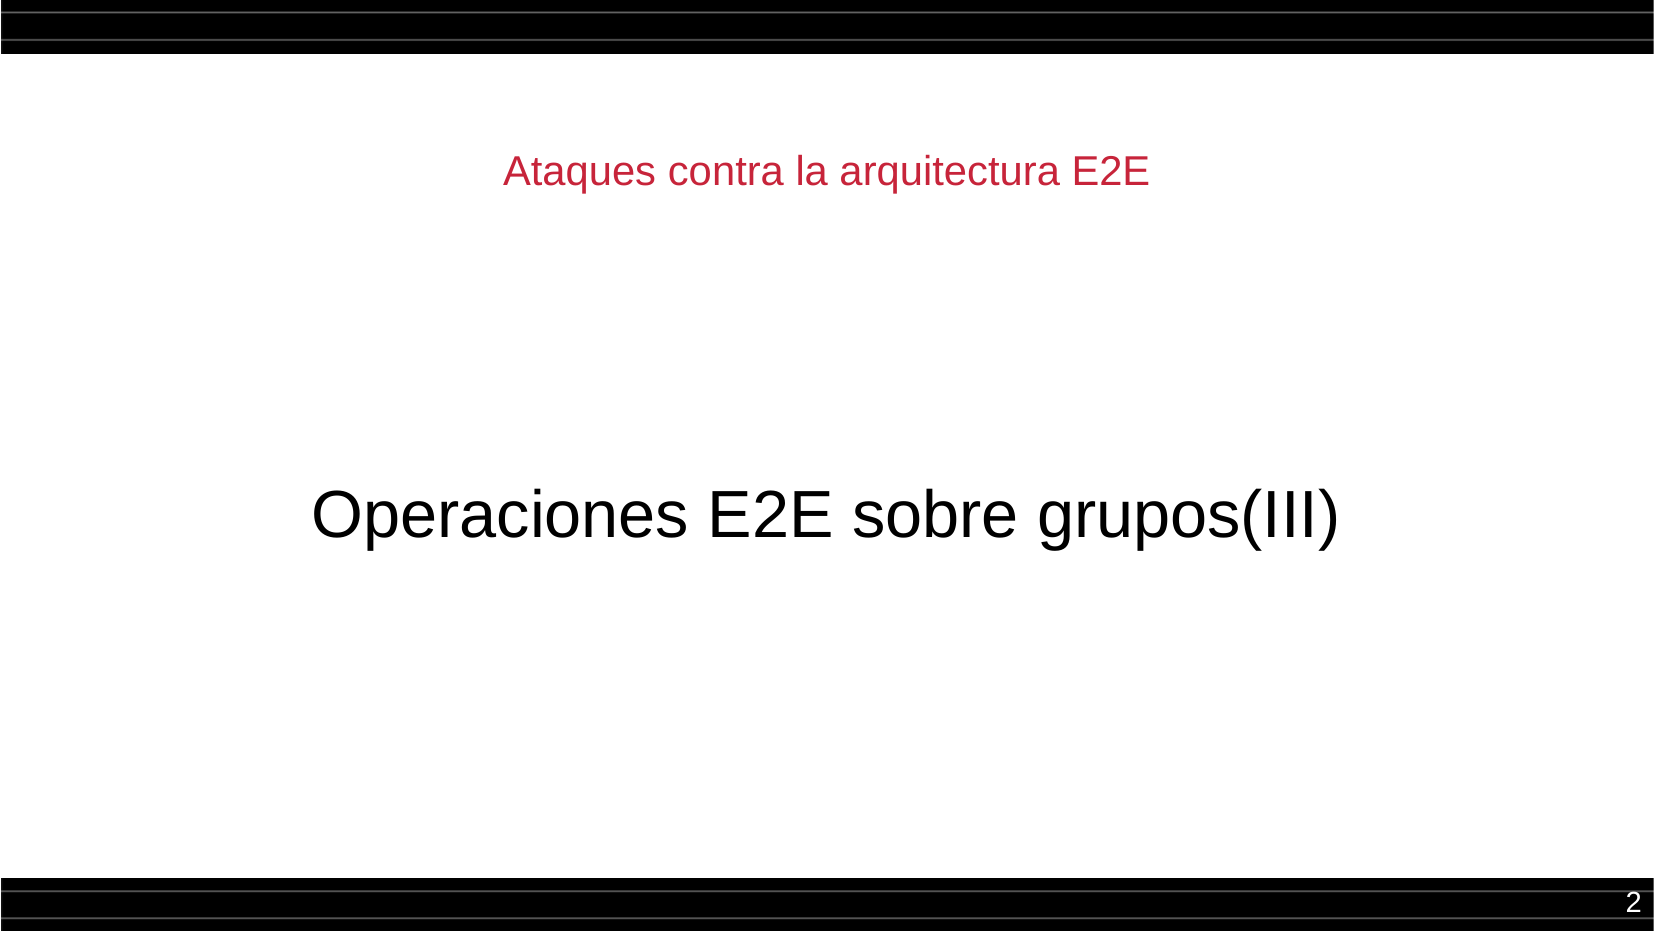

# Ataques contra la arquitectura E2E
Operaciones E2E sobre grupos(III)